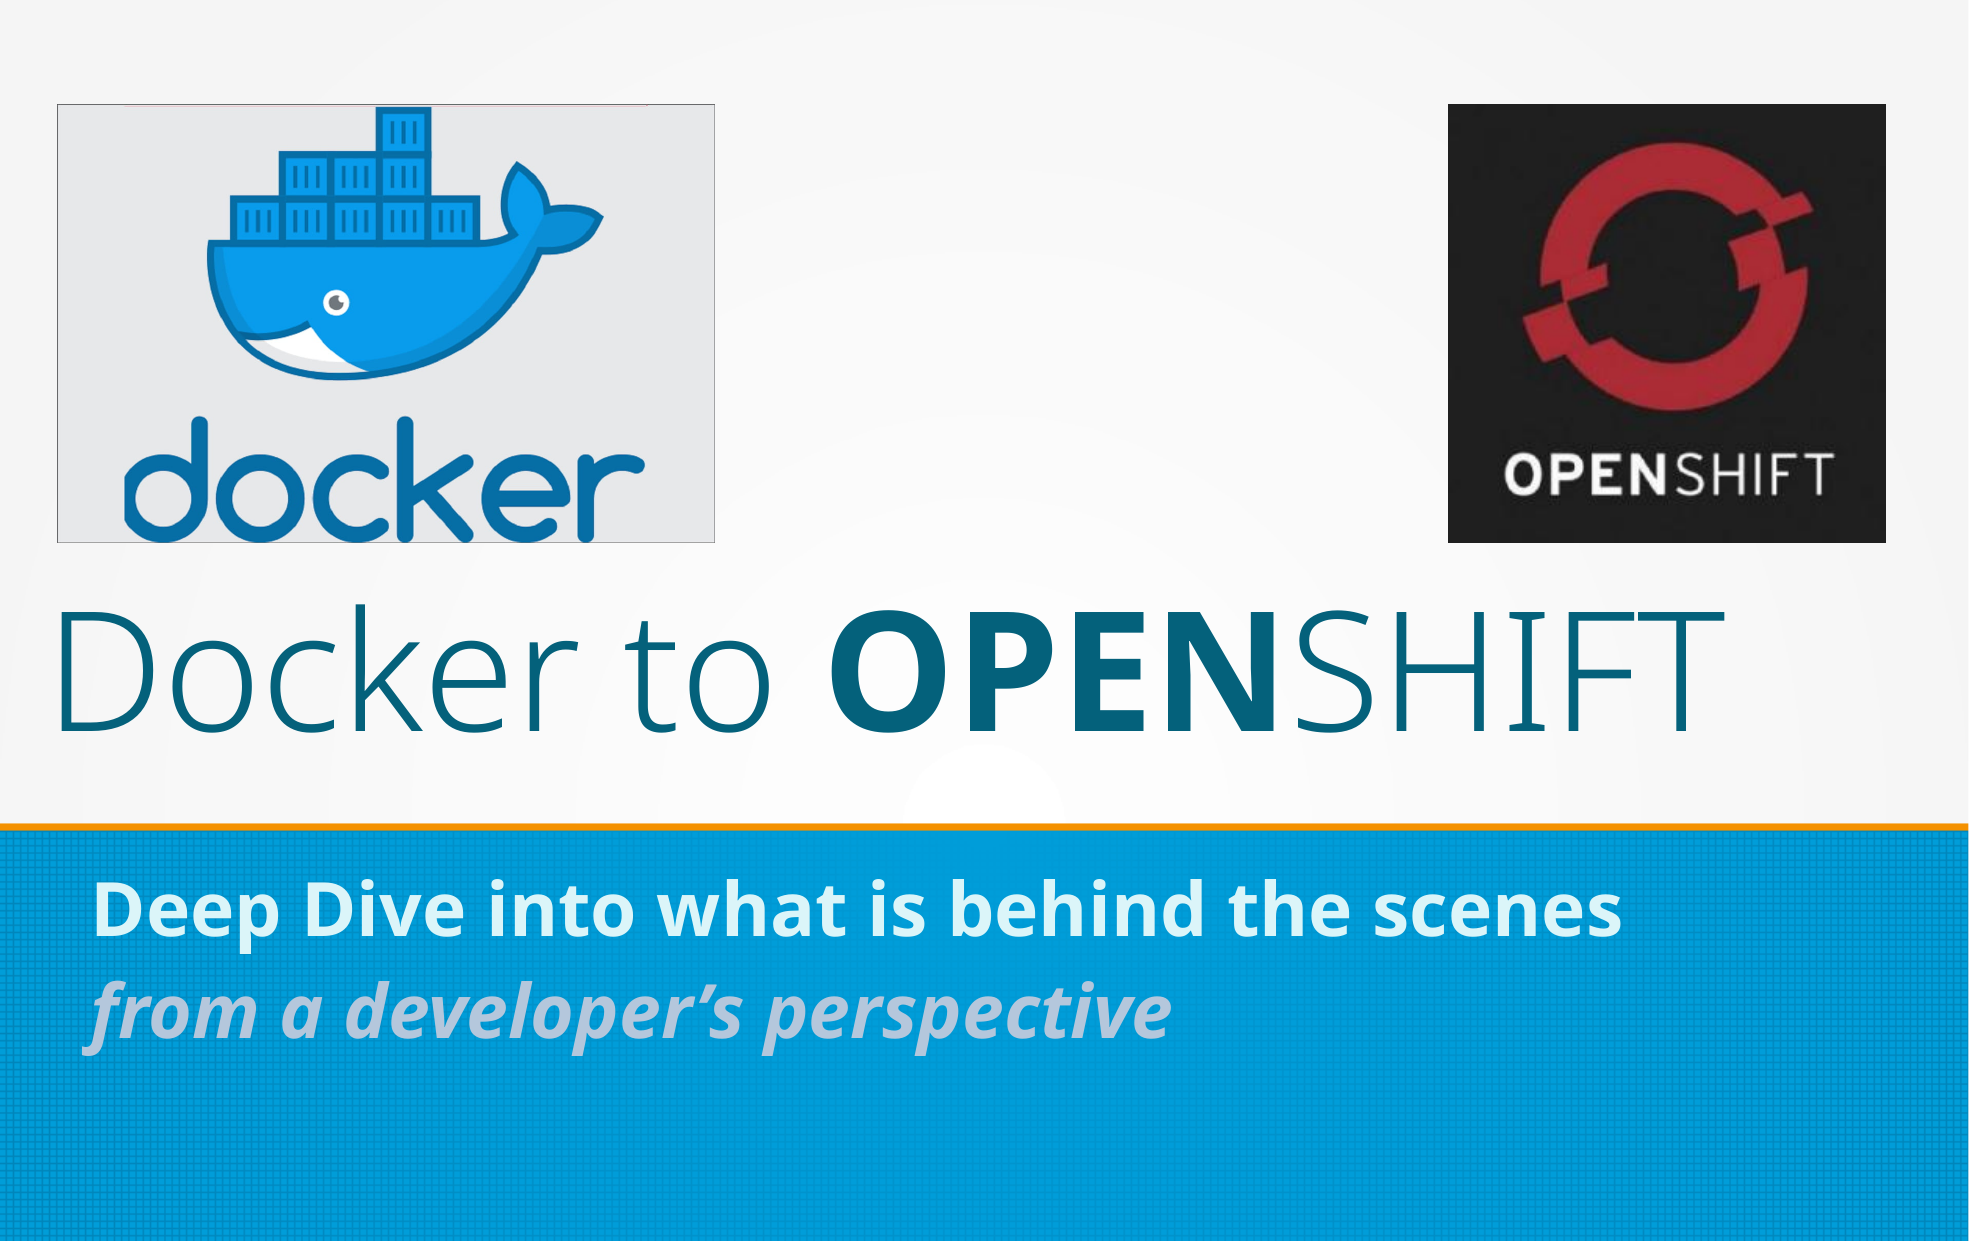

# Docker to OPENSHIFT
Deep Dive into what is behind the scenes
from a developer’s perspective